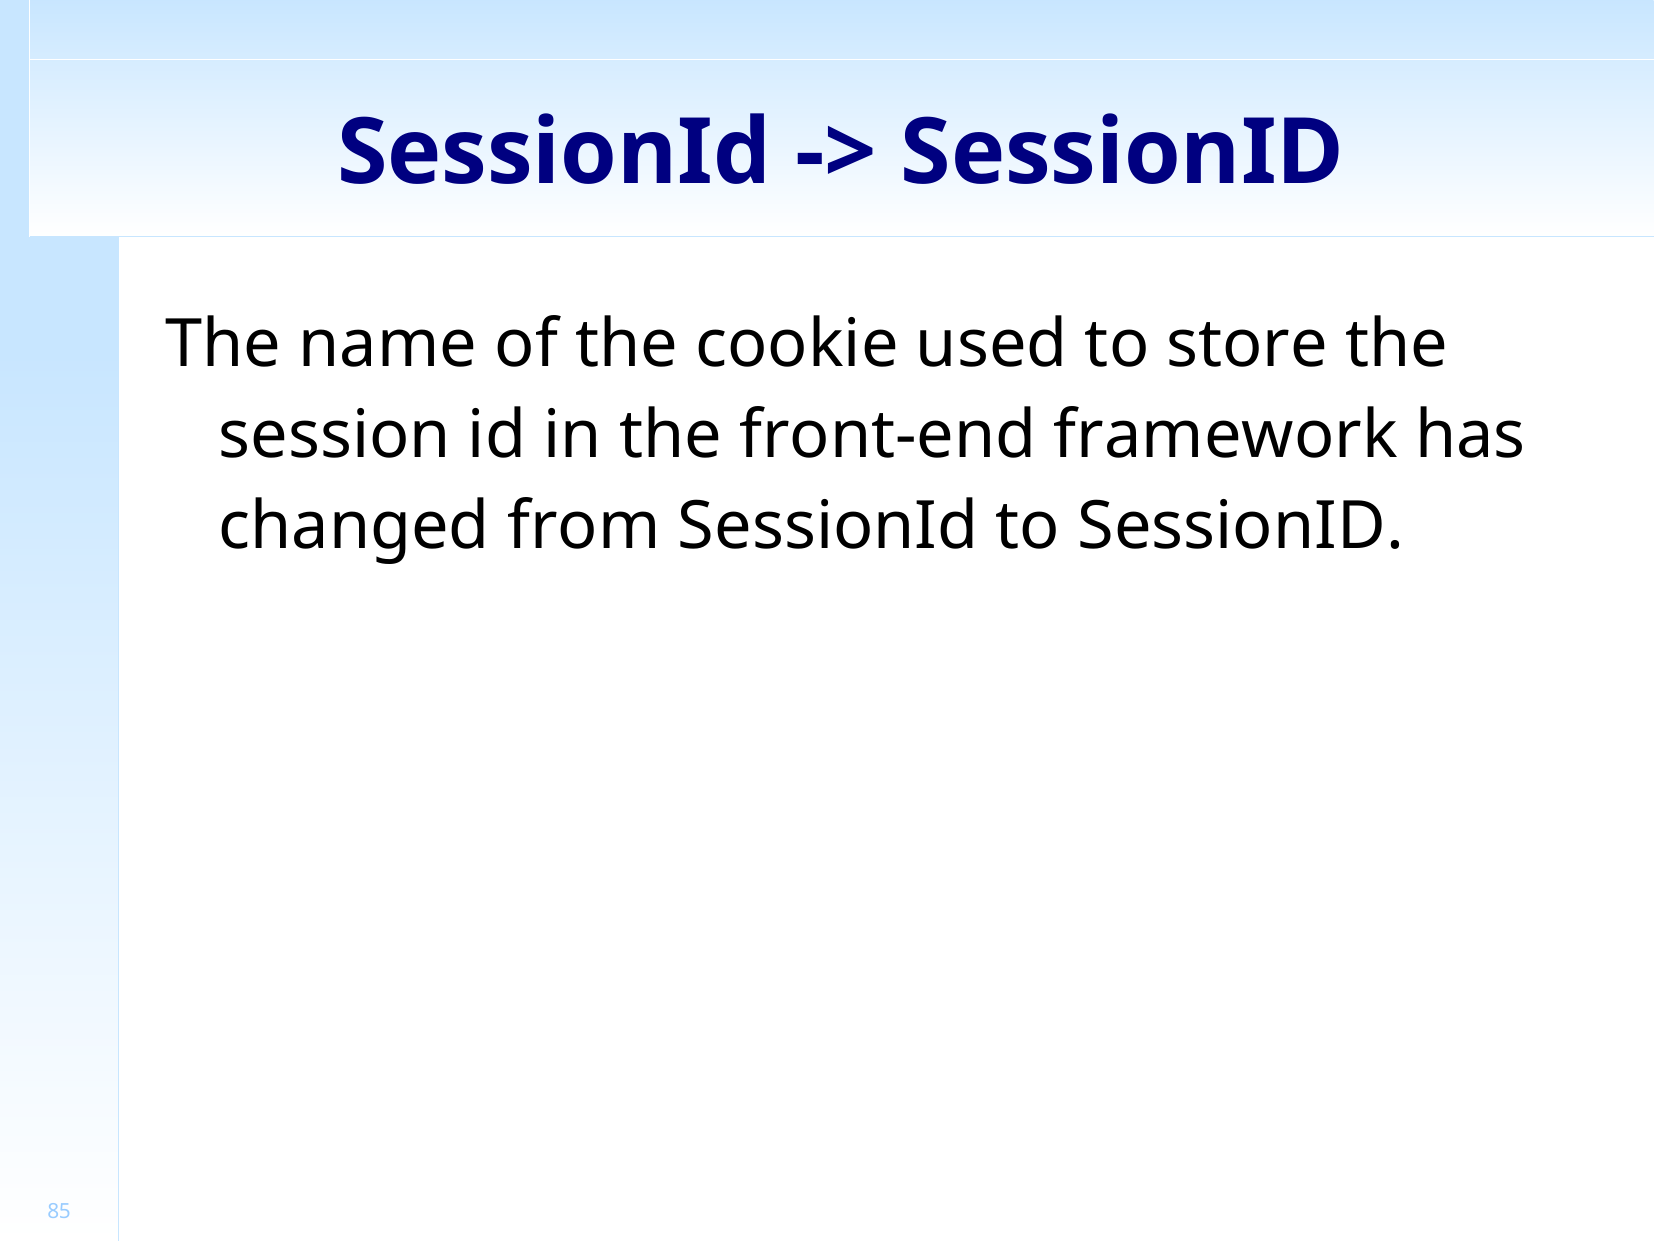

# SessionId -> SessionID
The name of the cookie used to store the session id in the front-end framework has changed from SessionId to SessionID.